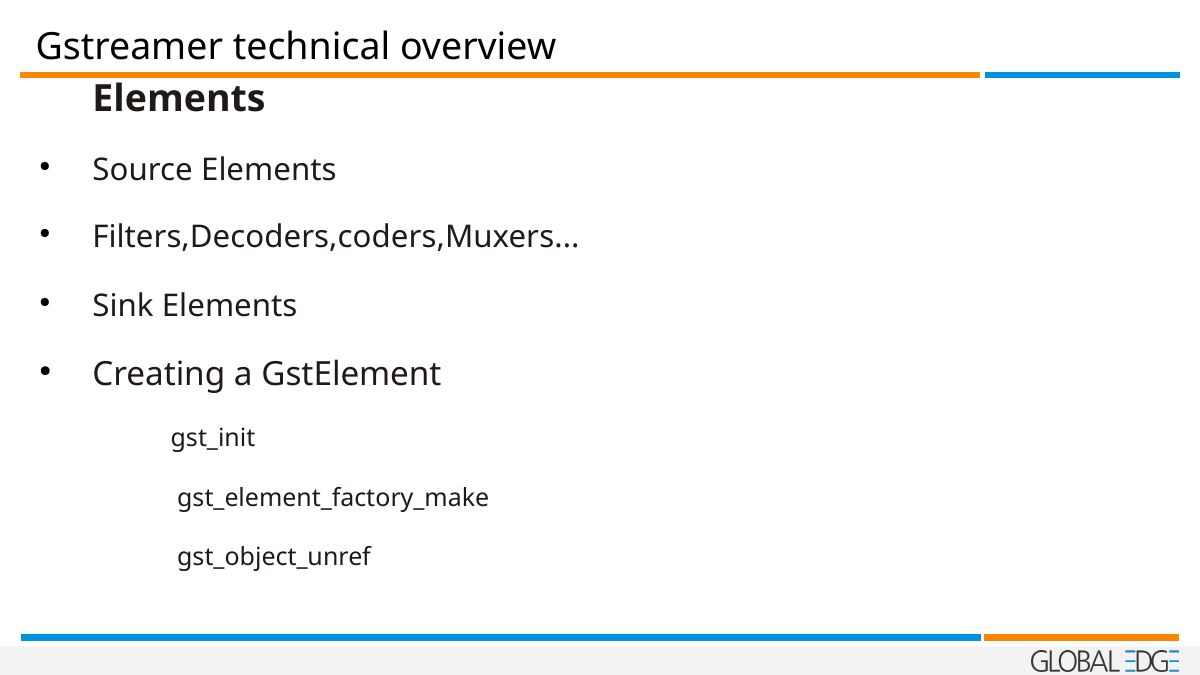

# Gstreamer technical overview
Elements
Source Elements
Filters,Decoders,coders,Muxers...
Sink Elements
Creating a GstElement
 gst_init
 gst_element_factory_make
 gst_object_unref